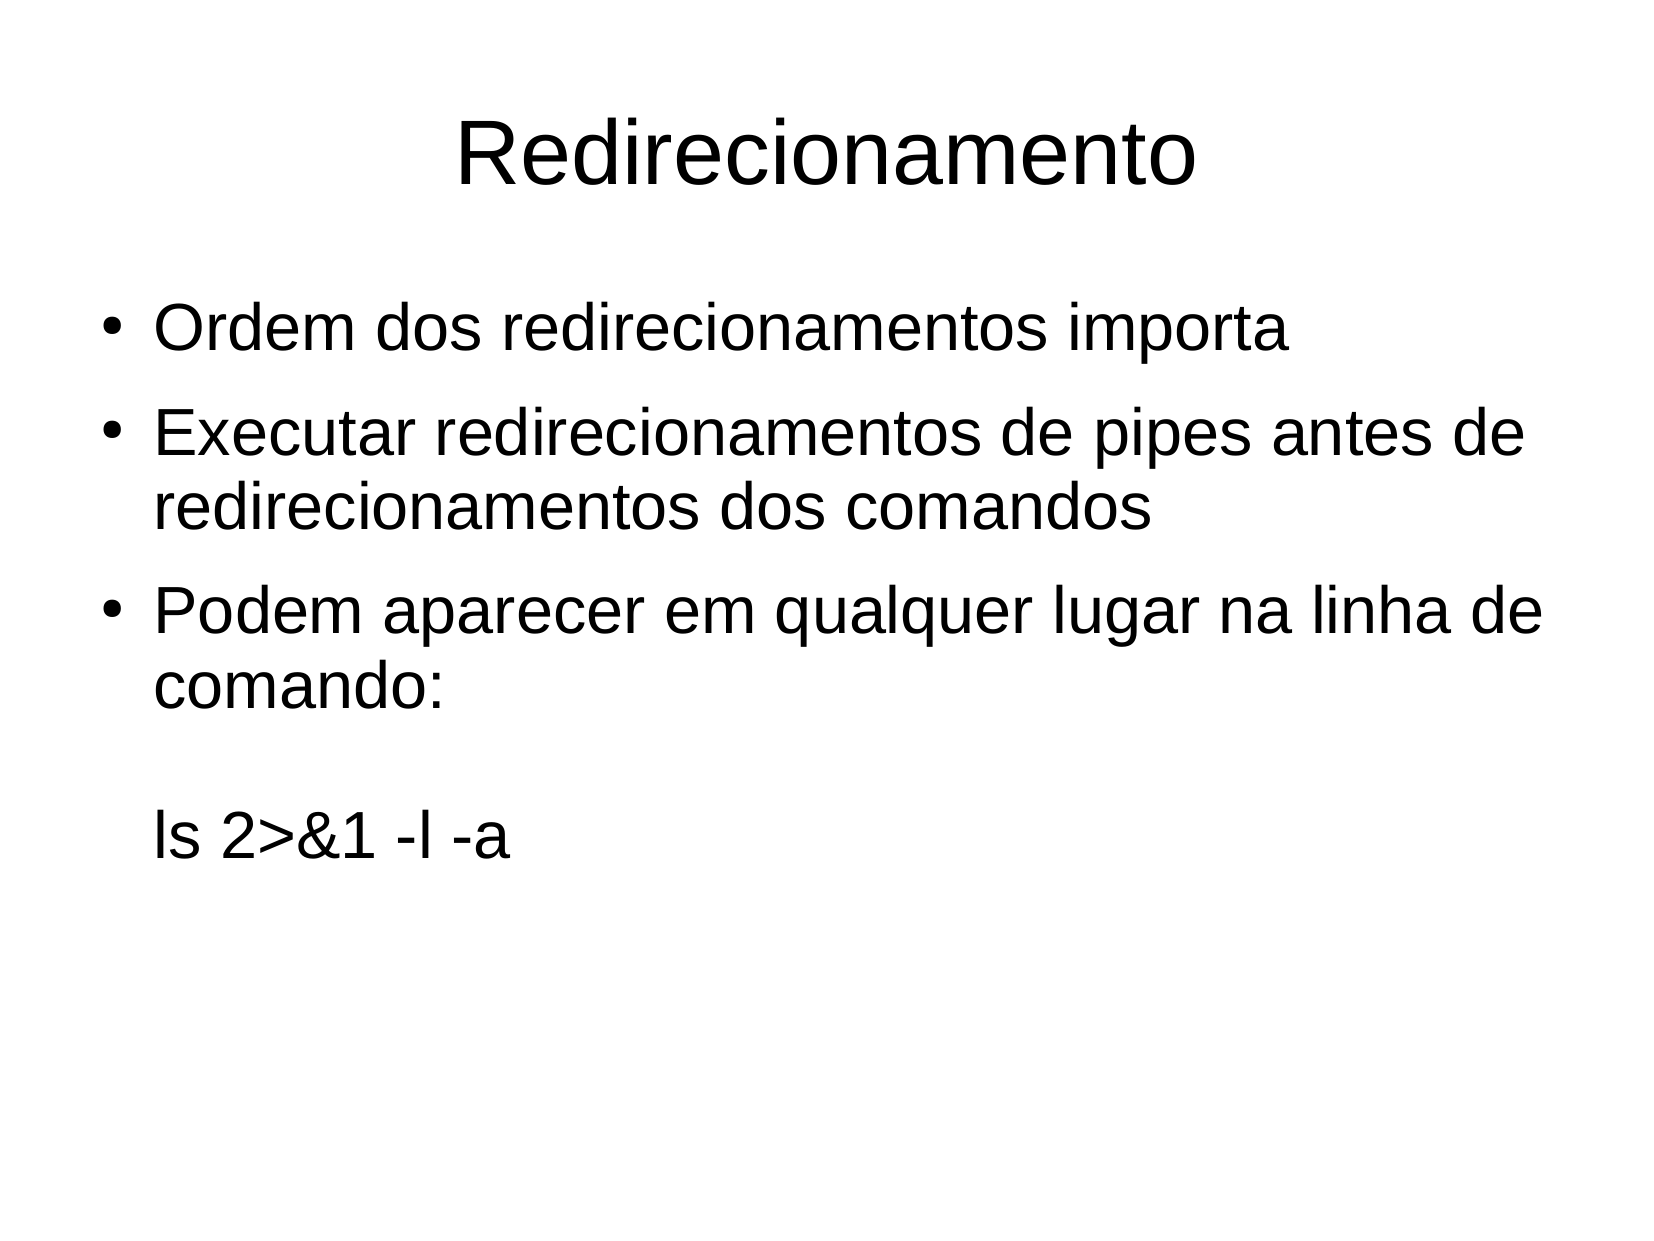

# Redirecionamento
Ordem dos redirecionamentos importa
Executar redirecionamentos de pipes antes de redirecionamentos dos comandos
Podem aparecer em qualquer lugar na linha de comando:
ls 2>&1 -l -a